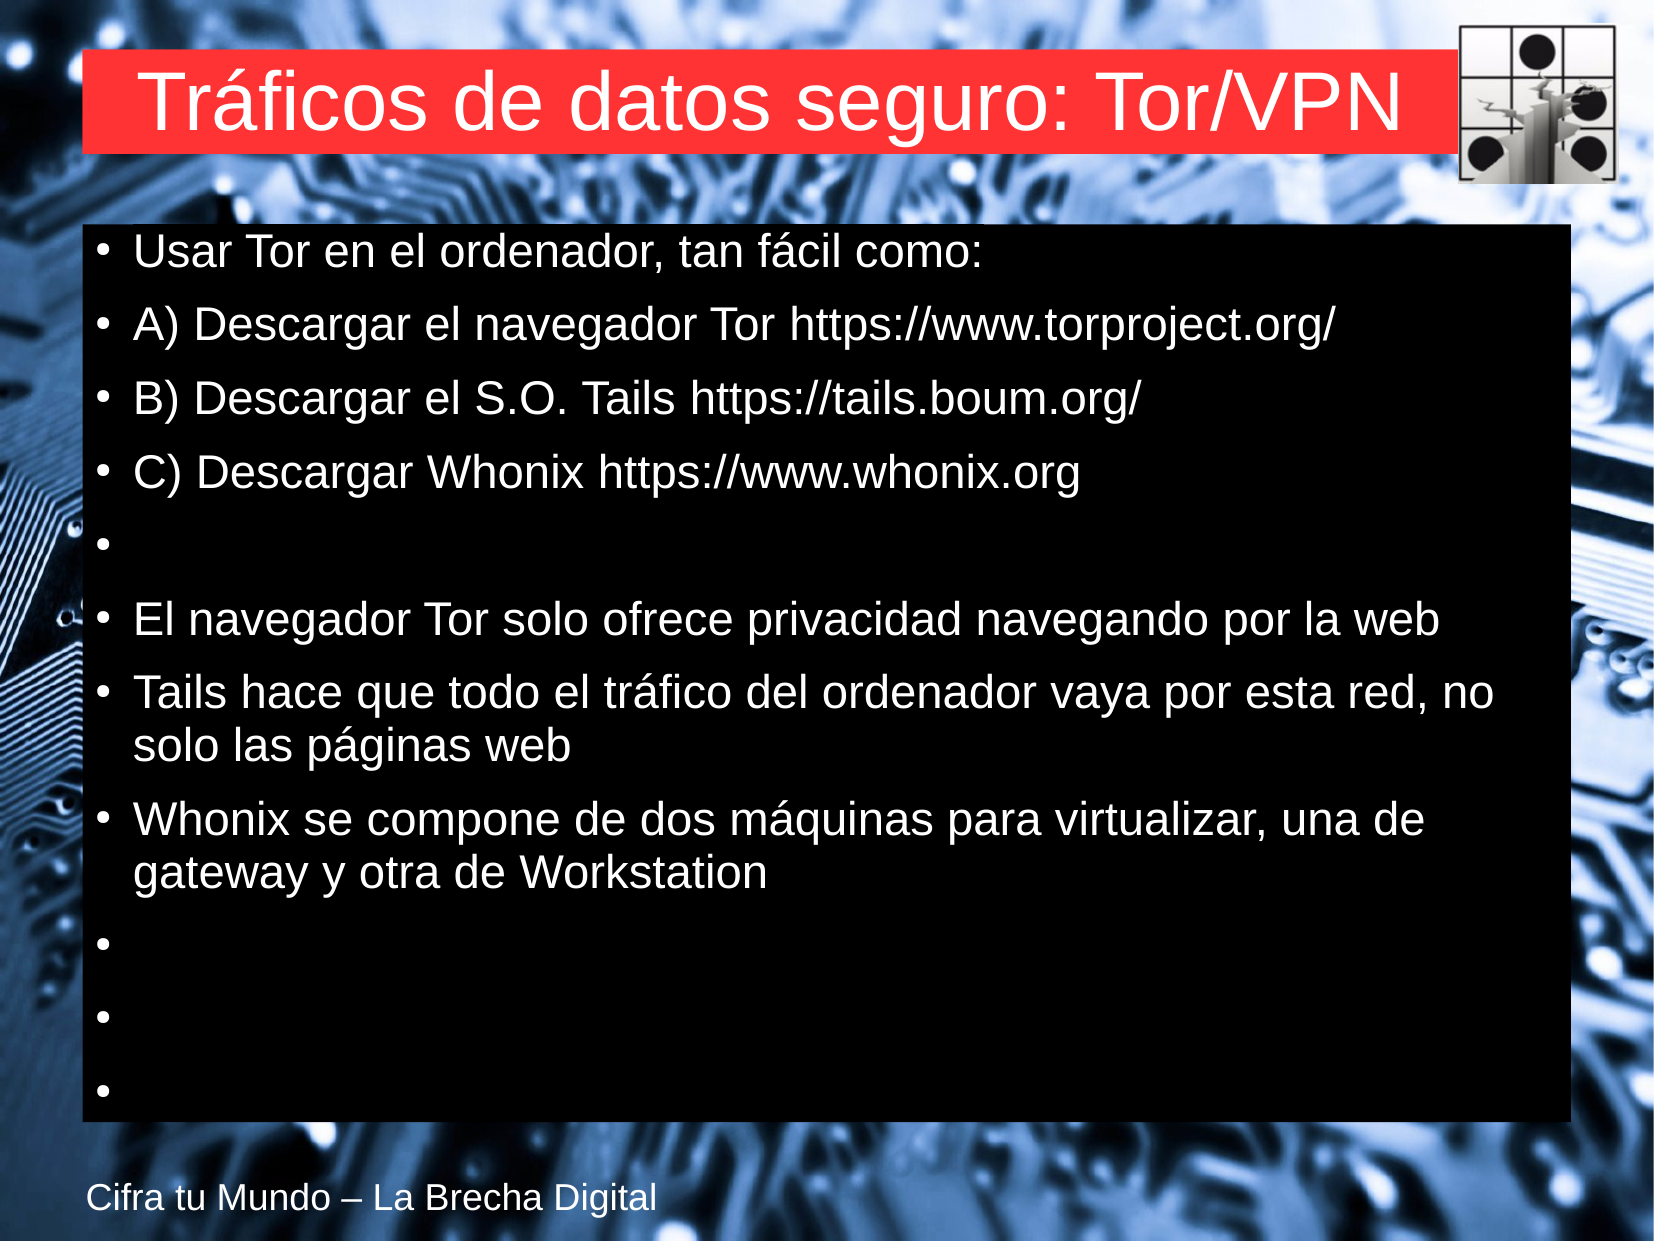

Tráfico de datos seguro con Tor y/o VPN
Tráficos de datos seguro: Tor/VPN
# Usar Tor en el ordenador, tan fácil como:
A) Descargar el navegador Tor https://www.torproject.org/
B) Descargar el S.O. Tails https://tails.boum.org/
C) Descargar Whonix https://www.whonix.org
El navegador Tor solo ofrece privacidad navegando por la web
Tails hace que todo el tráfico del ordenador vaya por esta red, no solo las páginas web
Whonix se compone de dos máquinas para virtualizar, una de gateway y otra de Workstation
Cifra tu Mundo – La Brecha Digital